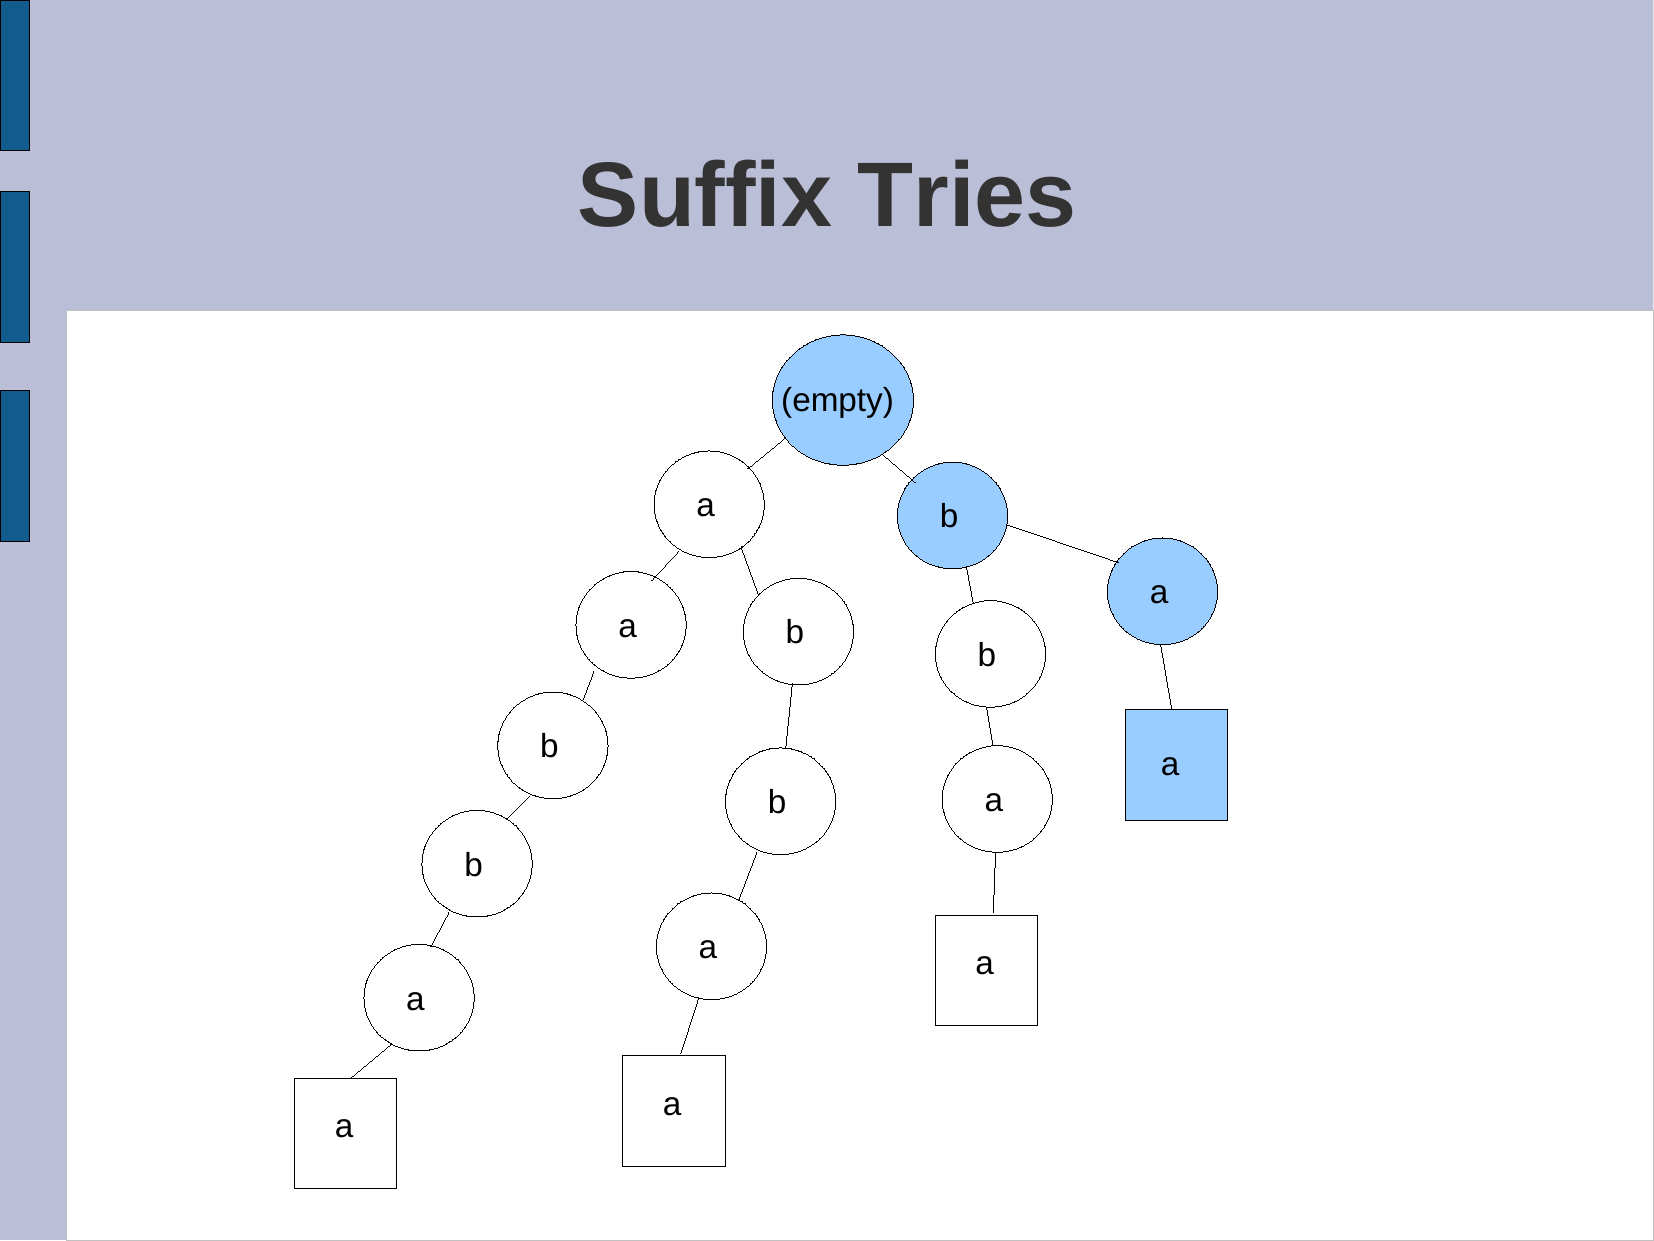

# Suffix Tries
(empty)
a
b
a
a
b
b
b
a
a
b
b
a
a
a
a
a